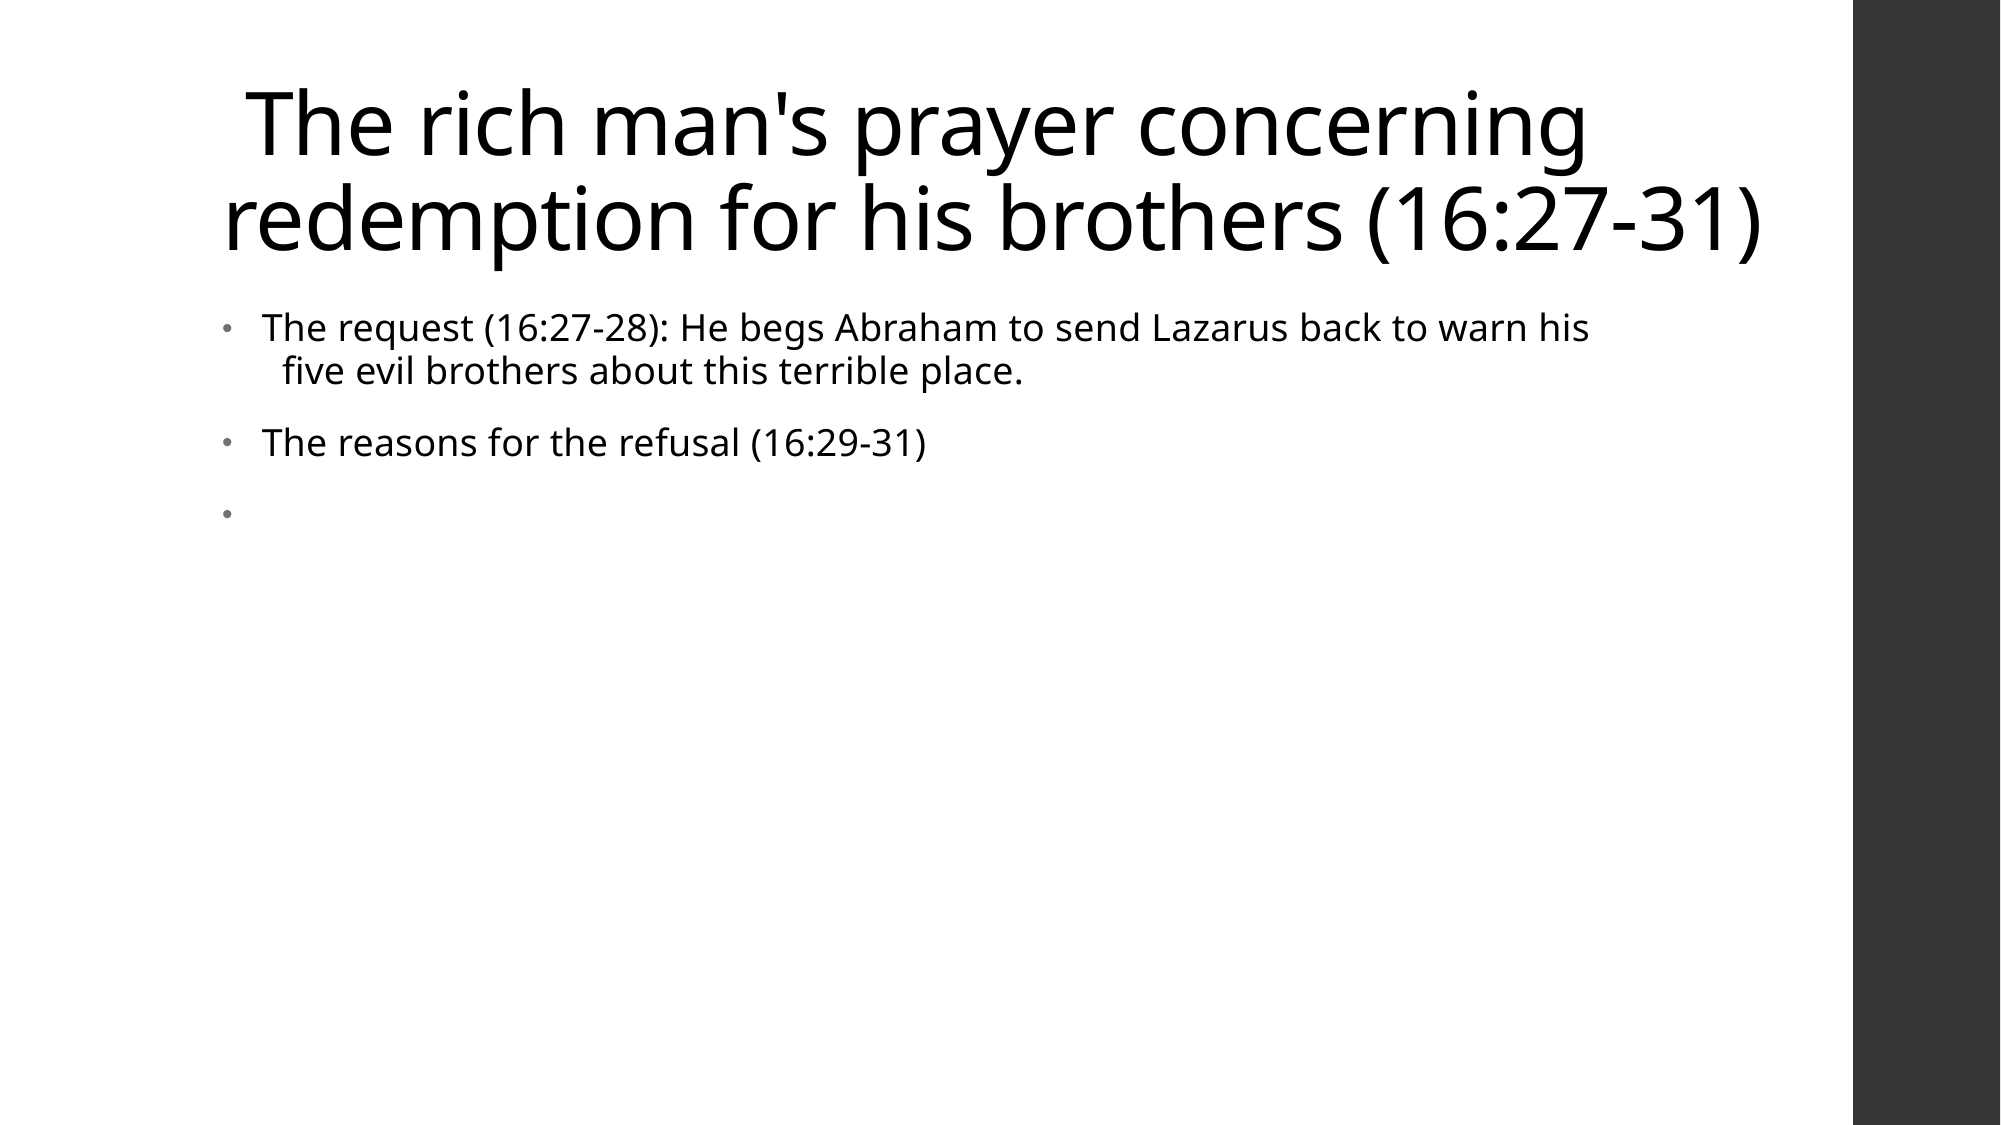

# The rich man's prayer concerning redemption for his brothers (16:27-31)
 The request (16:27-28): He begs Abraham to send Lazarus back to warn his five evil brothers about this terrible place.
 The reasons for the refusal (16:29-31)